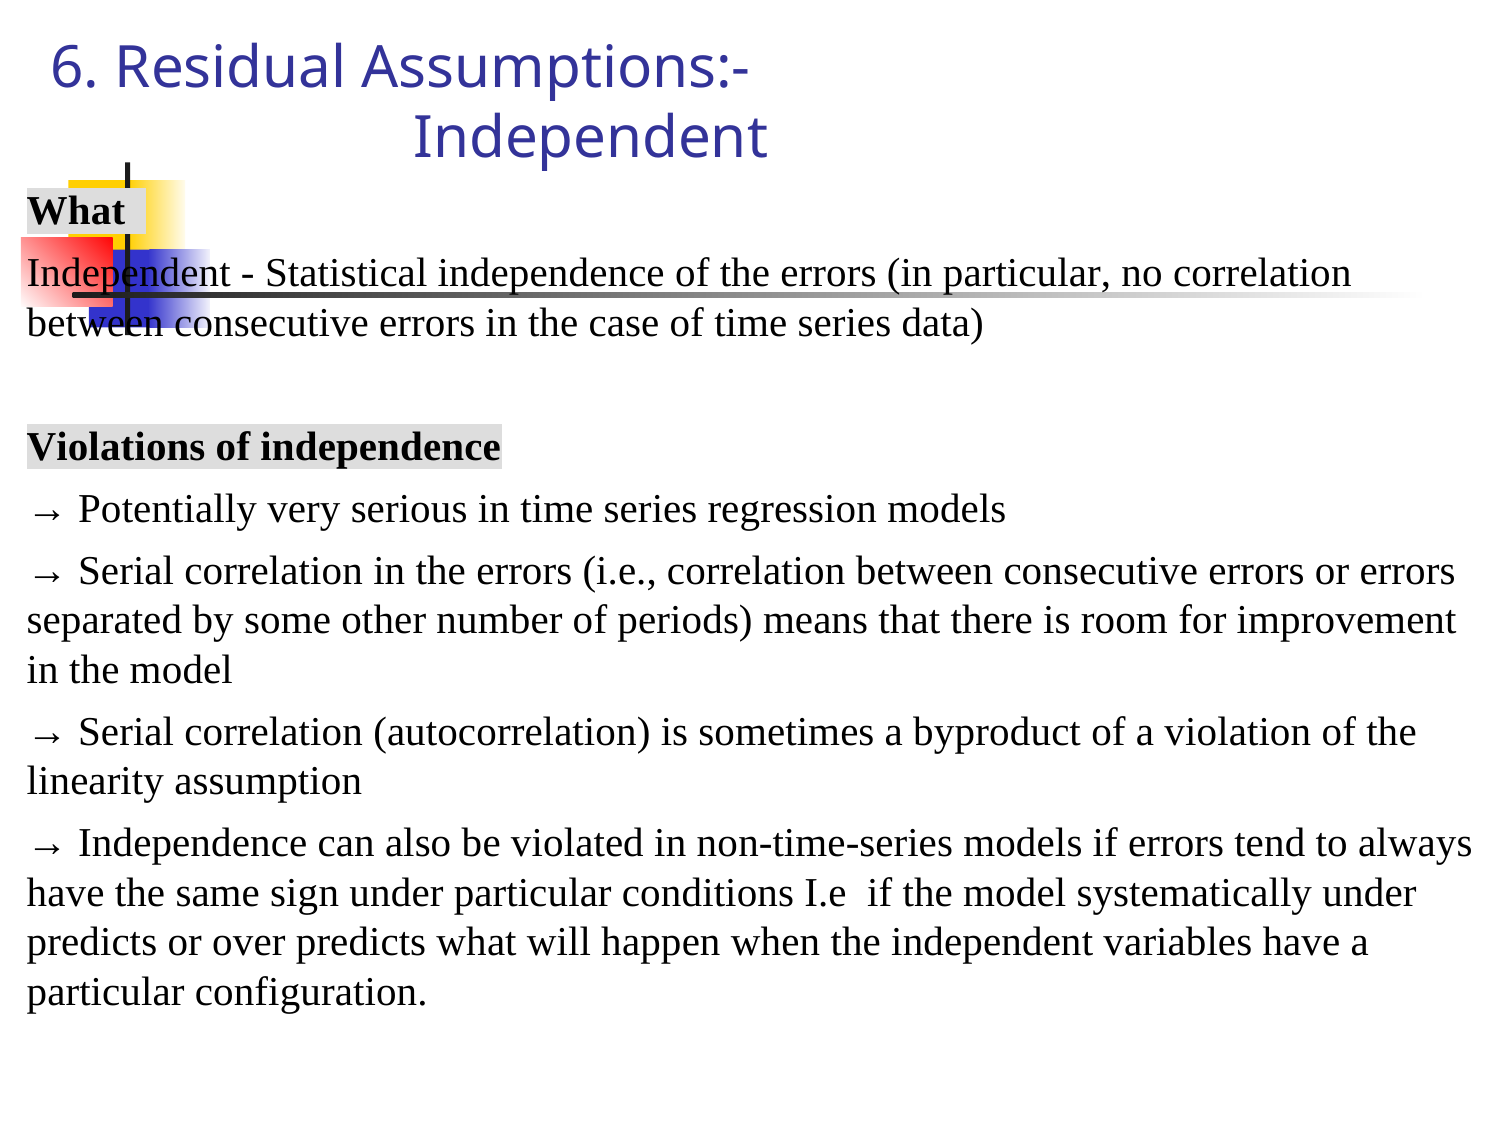

# 6. Residual Assumptions:- Independent
What
Independent - Statistical independence of the errors (in particular, no correlation between consecutive errors in the case of time series data)
Violations of independence
→ Potentially very serious in time series regression models
→ Serial correlation in the errors (i.e., correlation between consecutive errors or errors separated by some other number of periods) means that there is room for improvement in the model
→ Serial correlation (autocorrelation) is sometimes a byproduct of a violation of the linearity assumption
→ Independence can also be violated in non-time-series models if errors tend to always have the same sign under particular conditions I.e if the model systematically under predicts or over predicts what will happen when the independent variables have a particular configuration.